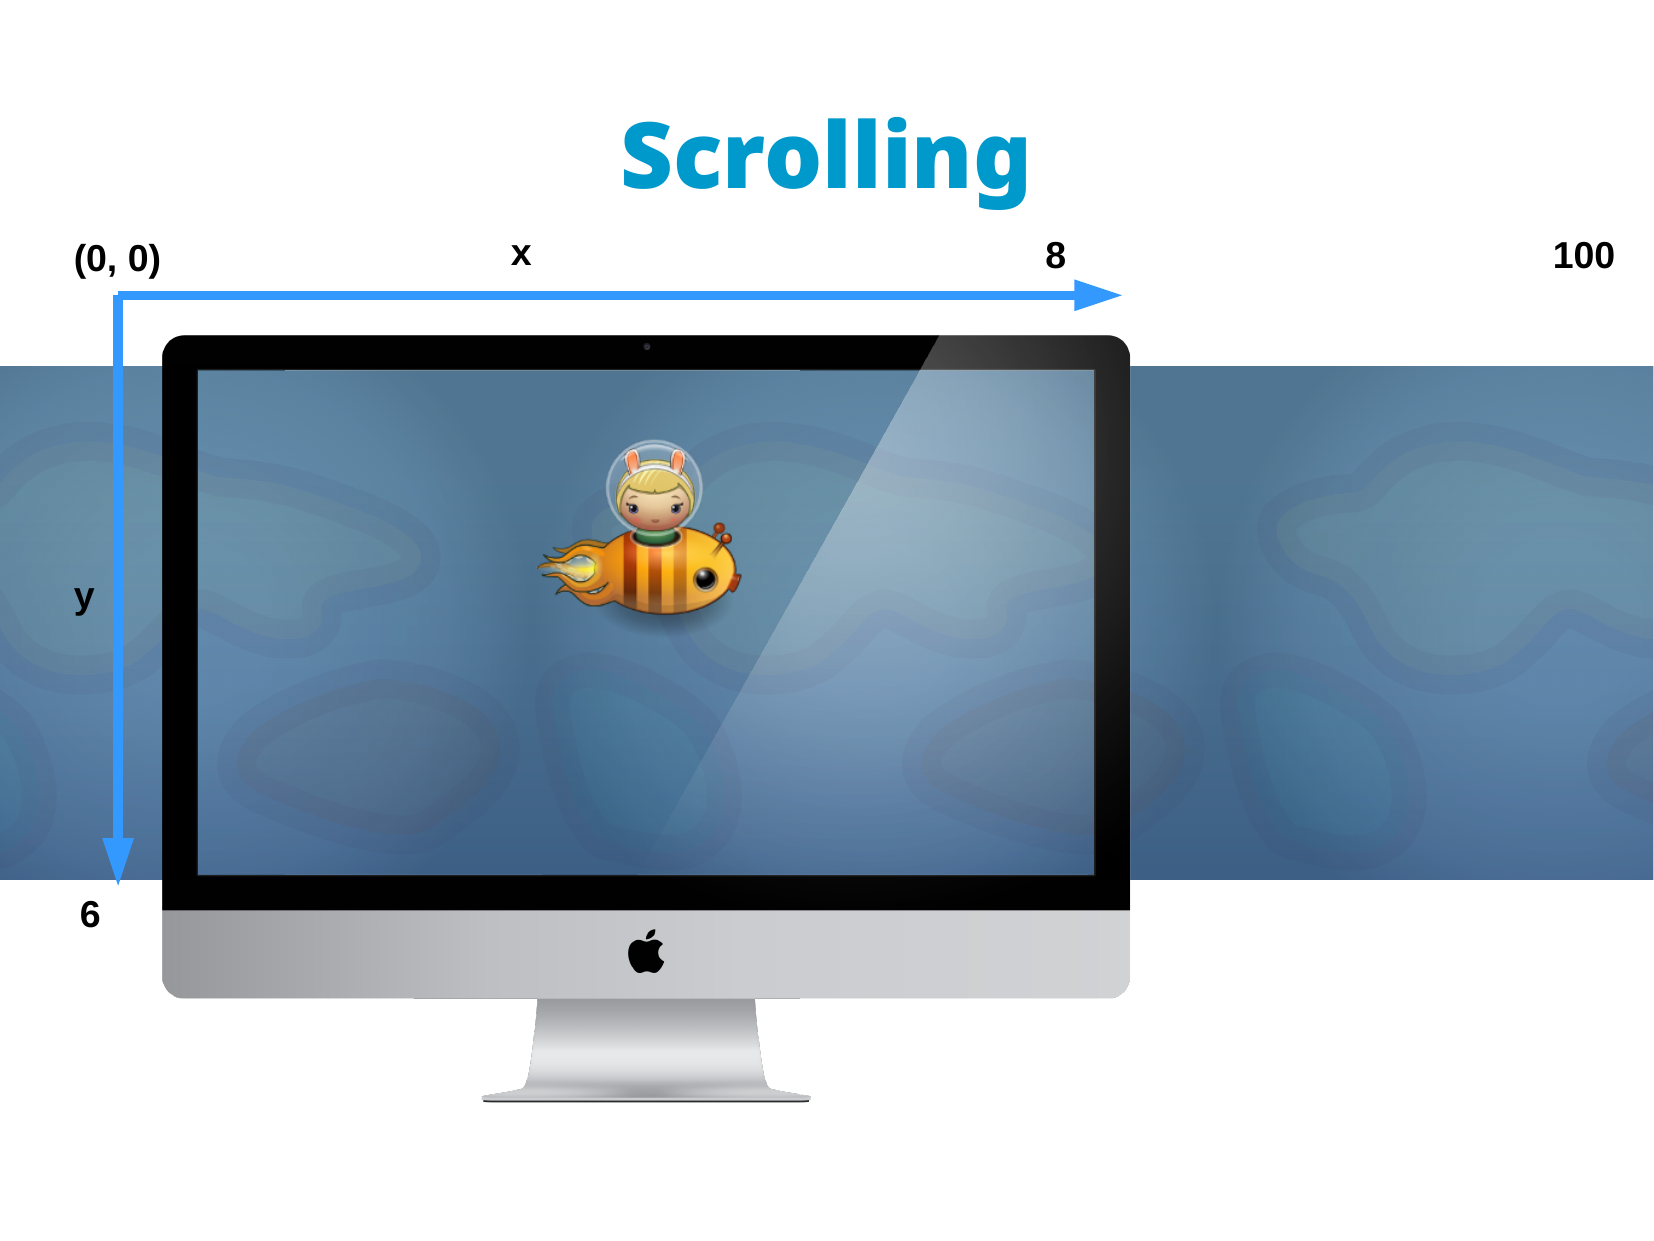

# Scrolling
x
8
100
(0, 0)
y
6